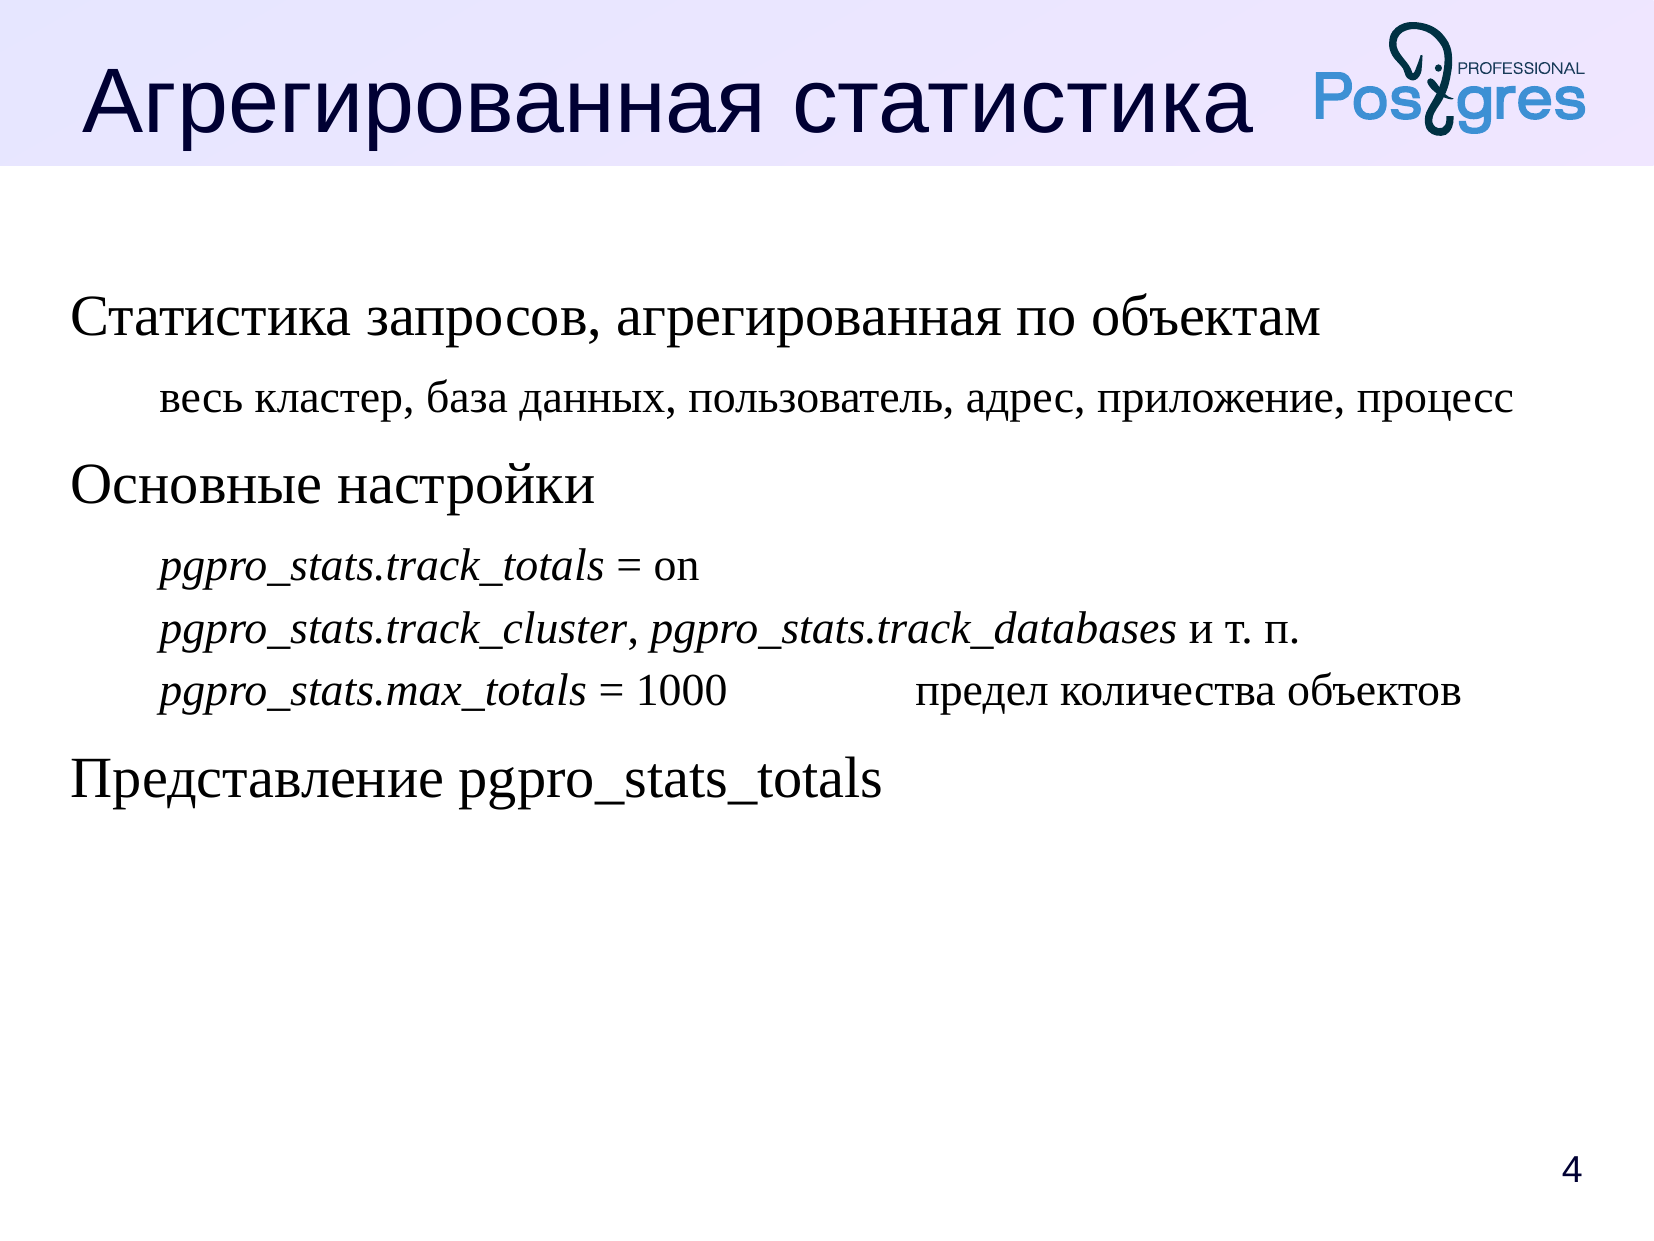

# Агрегированная статистика
Статистика запросов, агрегированная по объектам
весь кластер, база данных, пользователь, адрес, приложение, процесс
Основные настройки
pgpro_stats.track_totals = on
pgpro_stats.track_cluster, pgpro_stats.track_databases и т. п.
pgpro_stats.max_totals = 1000	предел количества объектов
Представление pgpro_stats_totals